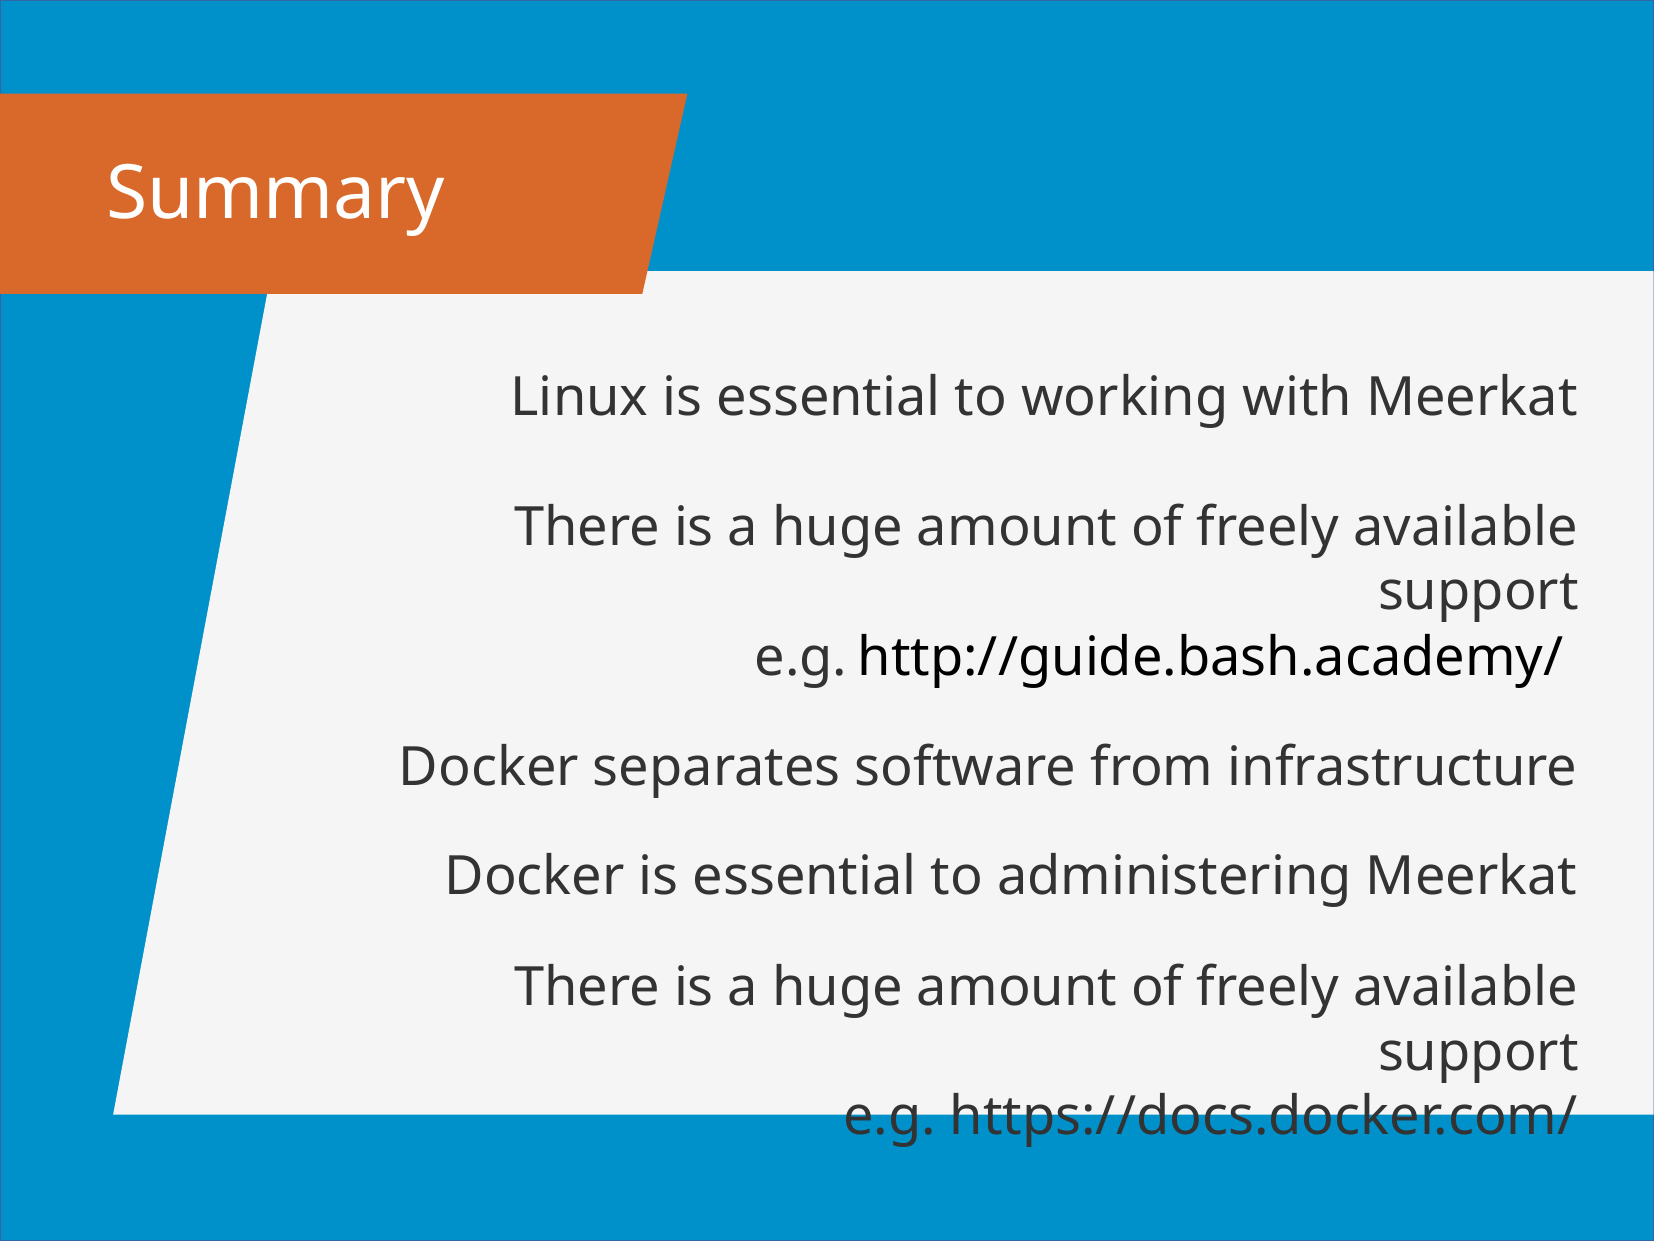

Summary
Linux is essential to working with Meerkat
There is a huge amount of freely available support
e.g. http://guide.bash.academy/
Docker separates software from infrastructure
Docker is essential to administering Meerkat
There is a huge amount of freely available support
e.g. https://docs.docker.com/